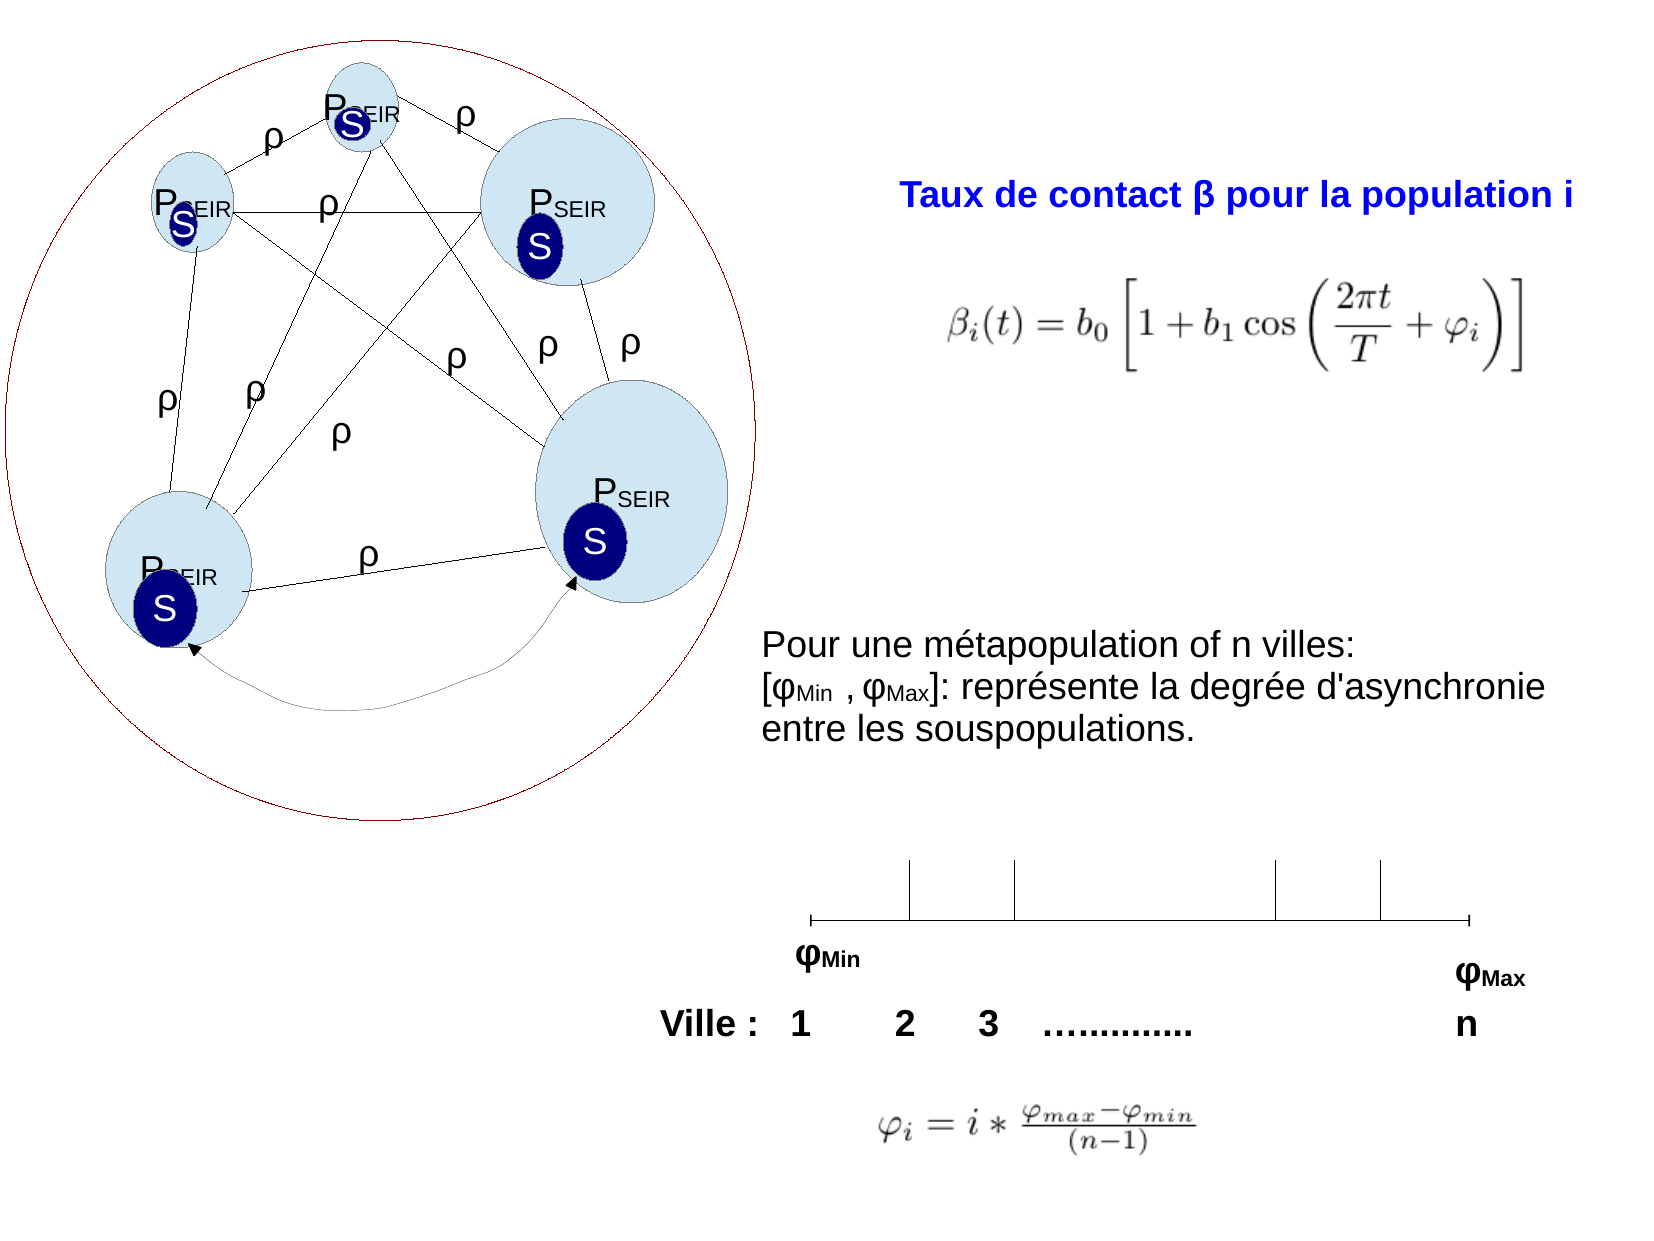

PSEIR
ρ
ρ
S
PSEIR
PSEIR
Taux de contact β pour la population i
ρ
S
S
ρ
ρ
ρ
ρ
ρ
PSEIR
ρ
PSEIR
S
ρ
S
Pour une métapopulation of n villes:
[φMin , φMax]: représente la degrée d'asynchronie
entre les souspopulations.
φMin
φMax
Ville : 1 2 3 …........... n